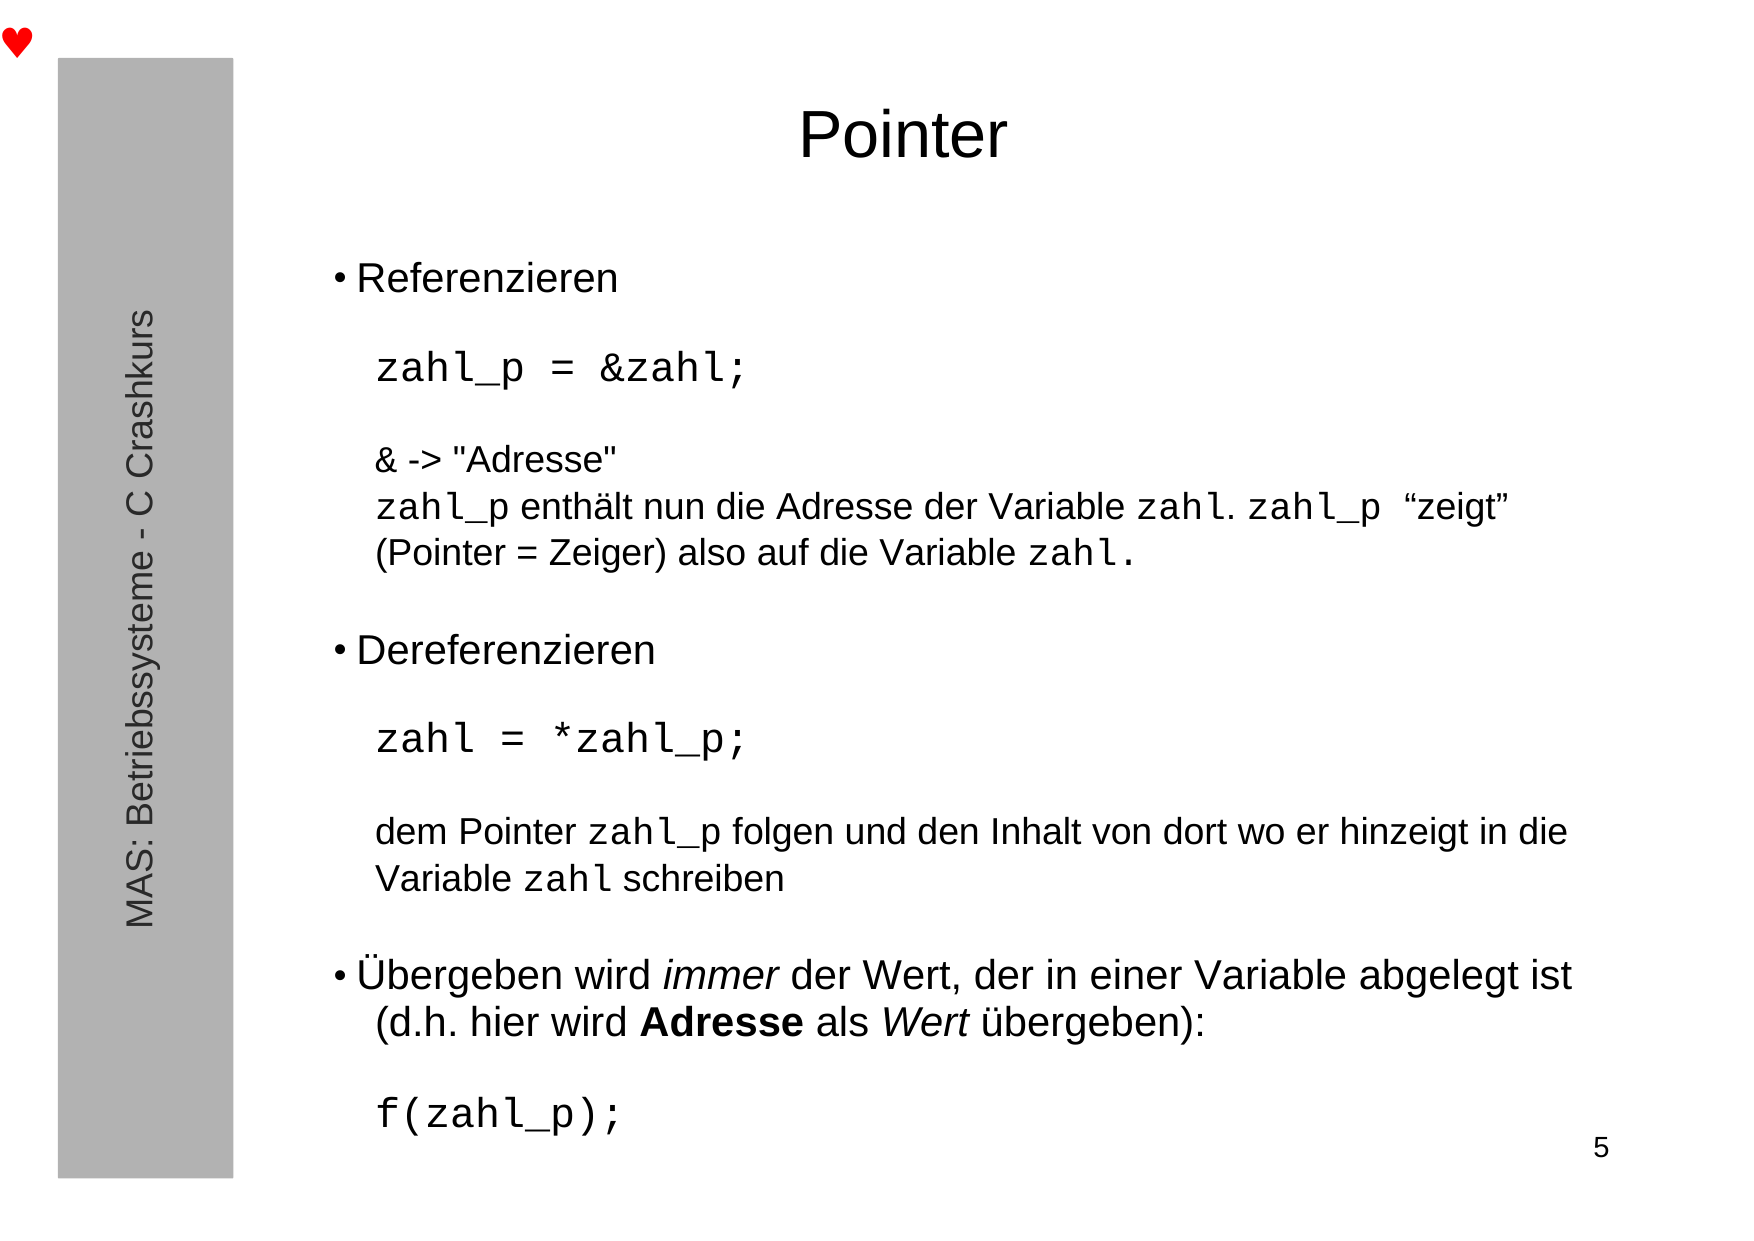

♥️
Pointer
Referenzieren
zahl_p = &zahl;
& -> "Adresse"
zahl_p enthält nun die Adresse der Variable zahl. zahl_p “zeigt” (Pointer = Zeiger) also auf die Variable zahl.
Dereferenzieren
zahl = *zahl_p;
dem Pointer zahl_p folgen und den Inhalt von dort wo er hinzeigt in die Variable zahl schreiben
Übergeben wird immer der Wert, der in einer Variable abgelegt ist (d.h. hier wird Adresse als Wert übergeben):
f(zahl_p);
MAS: Betriebssysteme - C Crashkurs